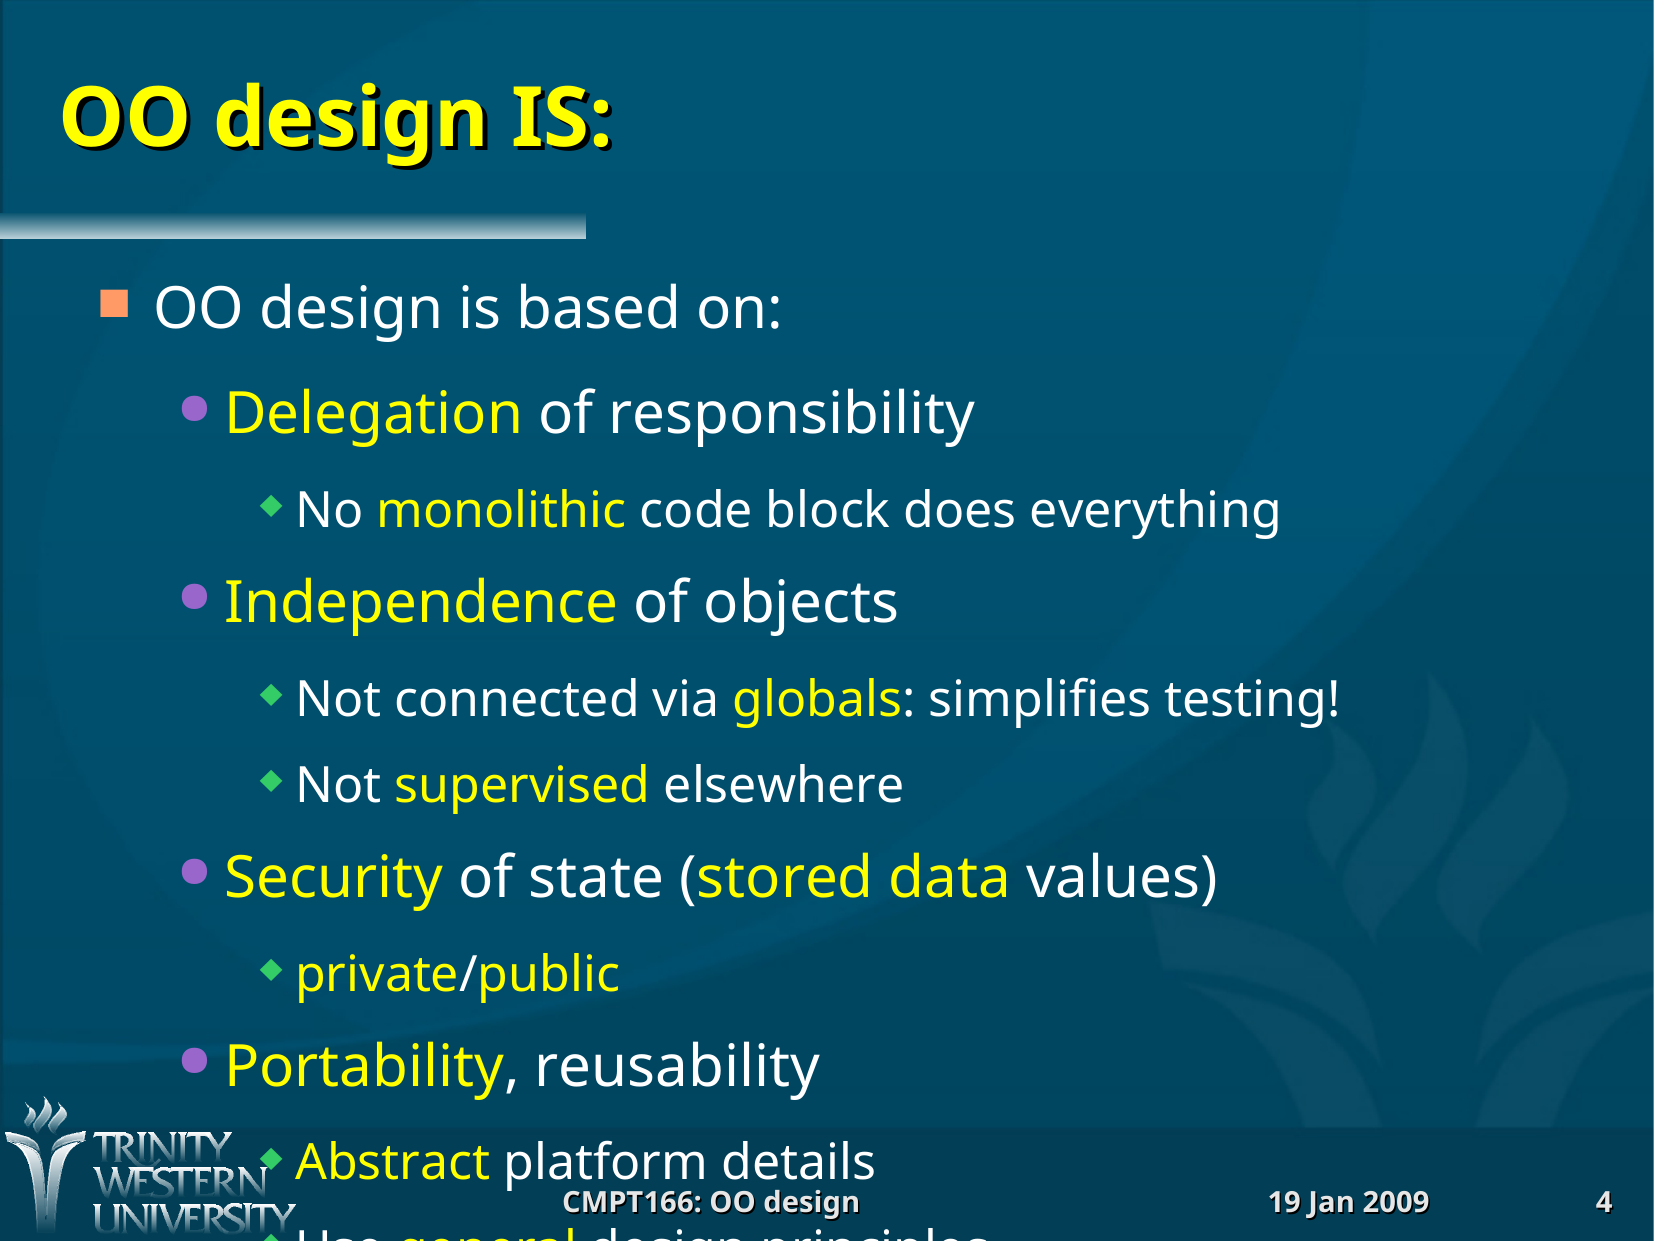

# OO design IS:
OO design is based on:
Delegation of responsibility
No monolithic code block does everything
Independence of objects
Not connected via globals: simplifies testing!
Not supervised elsewhere
Security of state (stored data values)
private/public
Portability, reusability
Abstract platform details
Use general design principles
CMPT166: OO design
19 Jan 2009
4